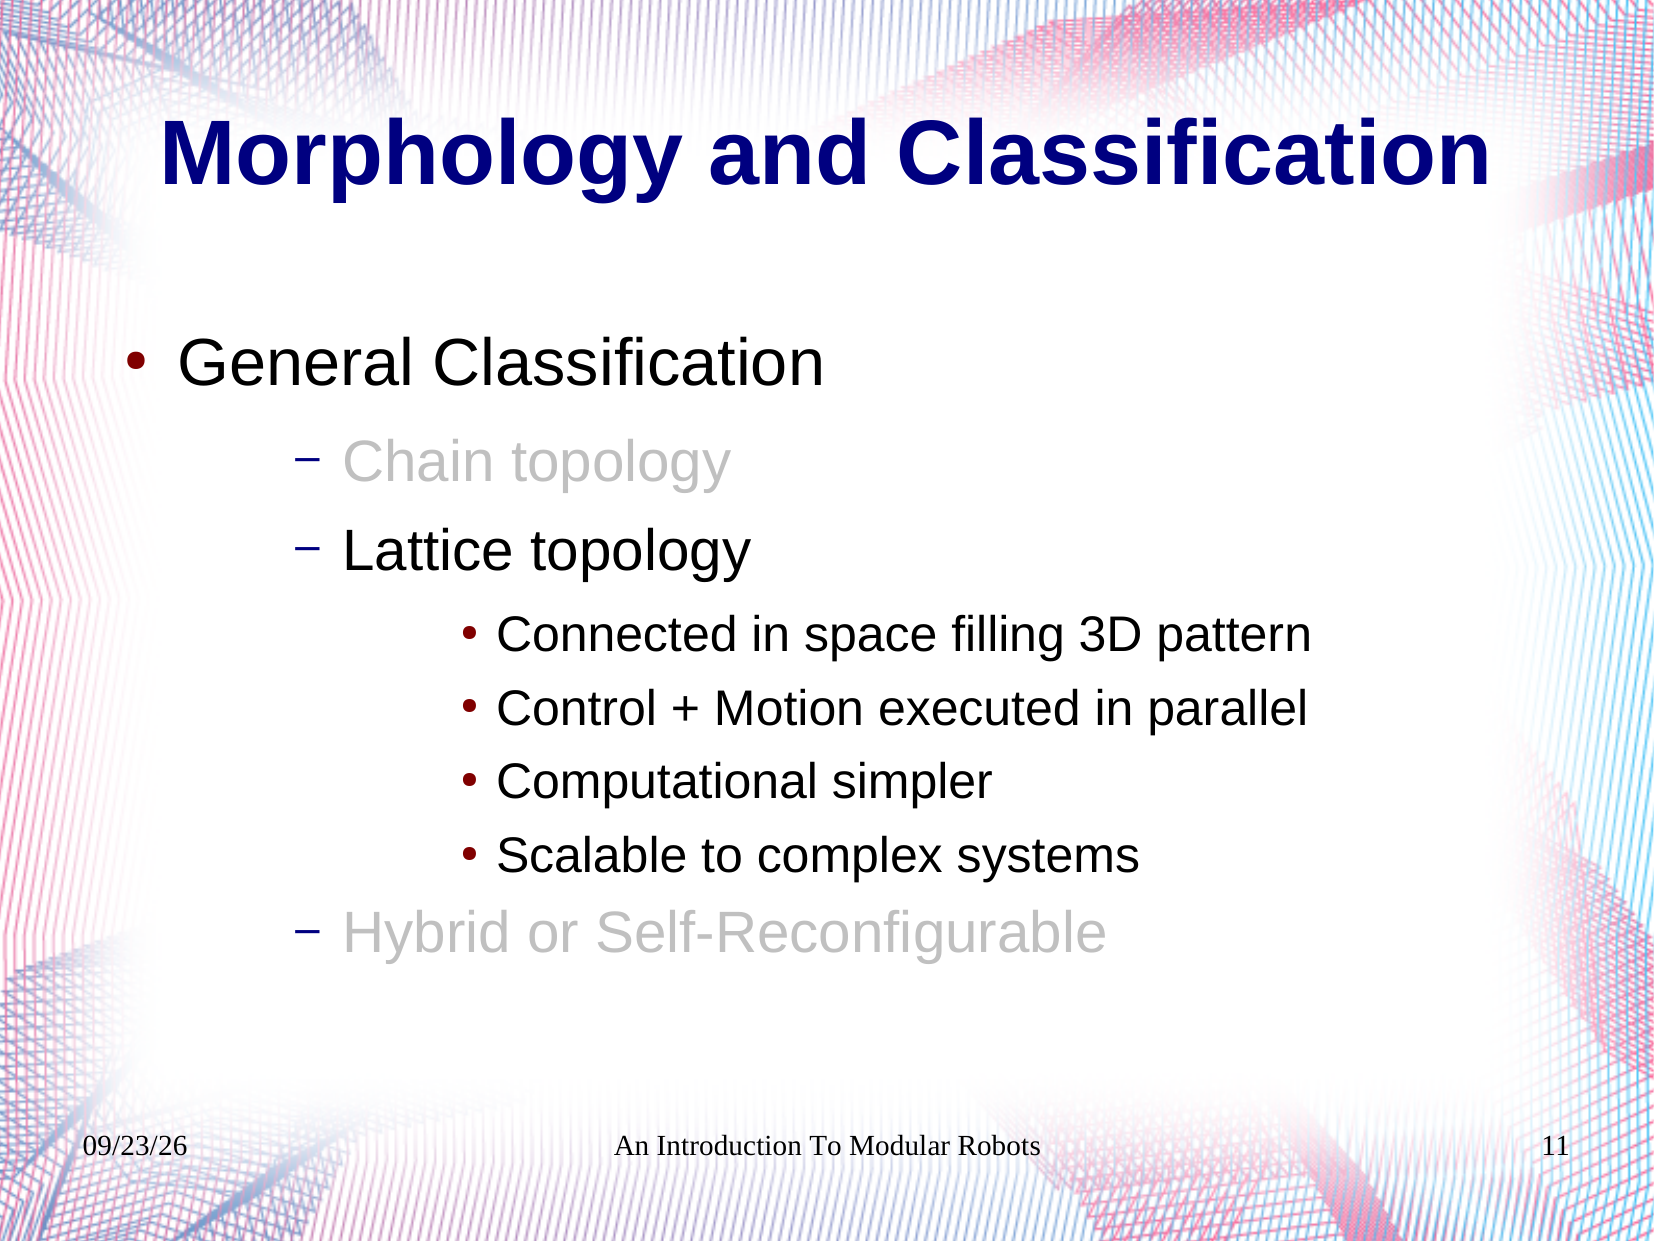

# Morphology and Classification
General Classification
Chain topology
Lattice topology
Connected in space filling 3D pattern
Control + Motion executed in parallel
Computational simpler
Scalable to complex systems
Hybrid or Self-Reconfigurable
An Introduction To Modular Robots
11